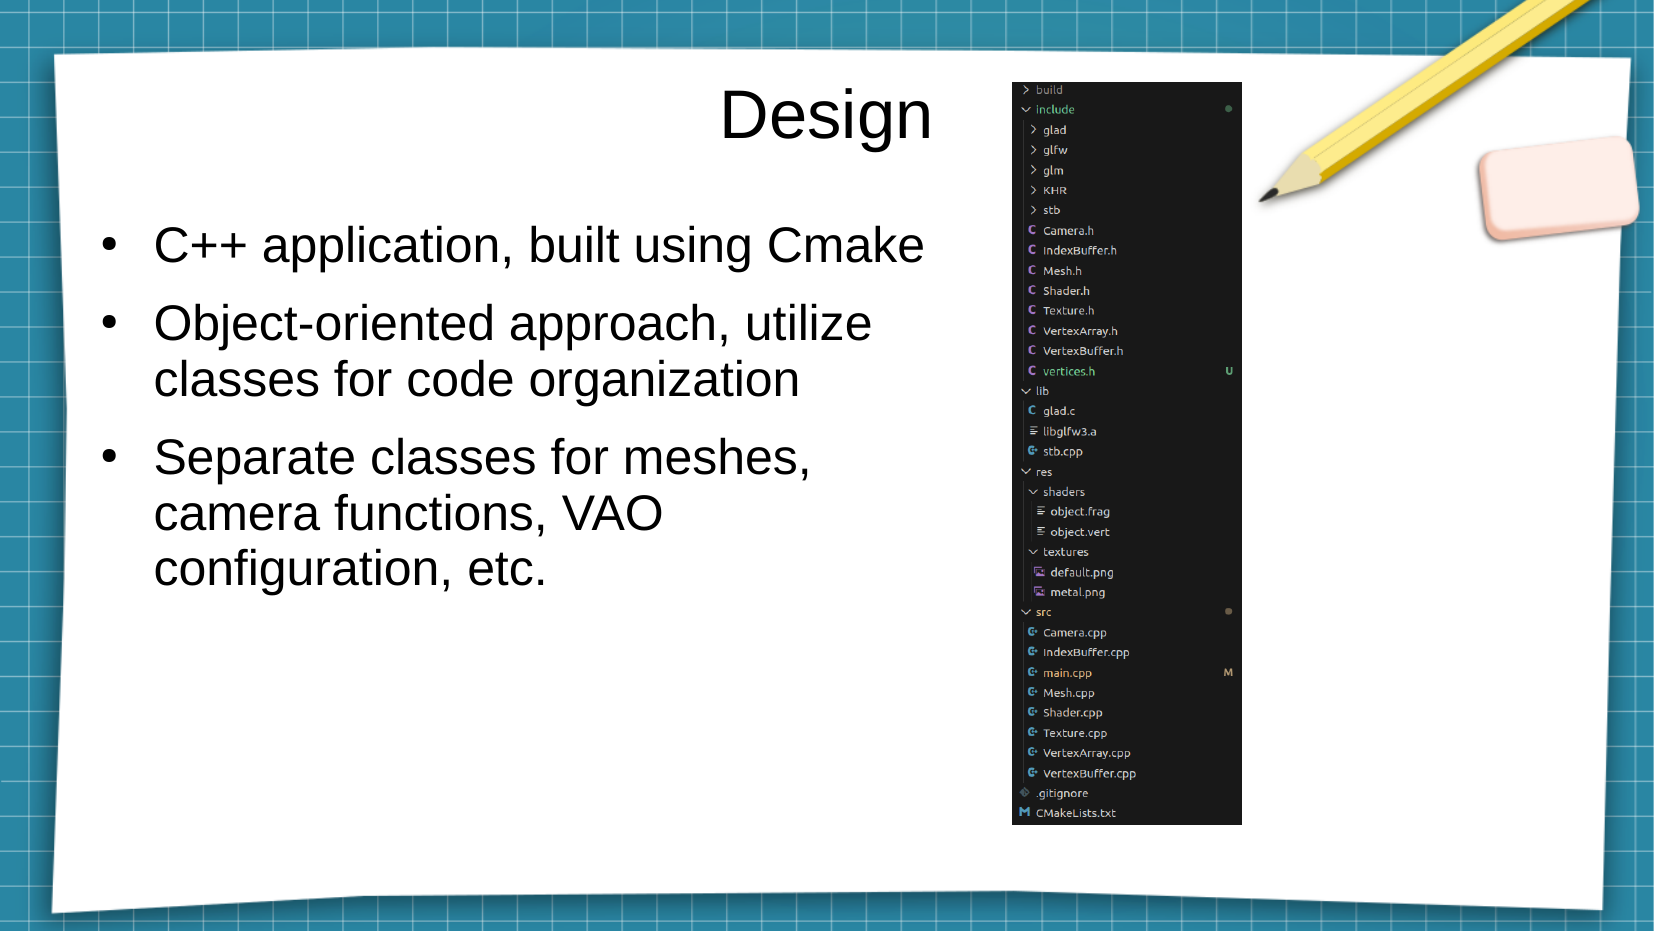

# Design
C++ application, built using Cmake
Object-oriented approach, utilize classes for code organization
Separate classes for meshes, camera functions, VAO configuration, etc.